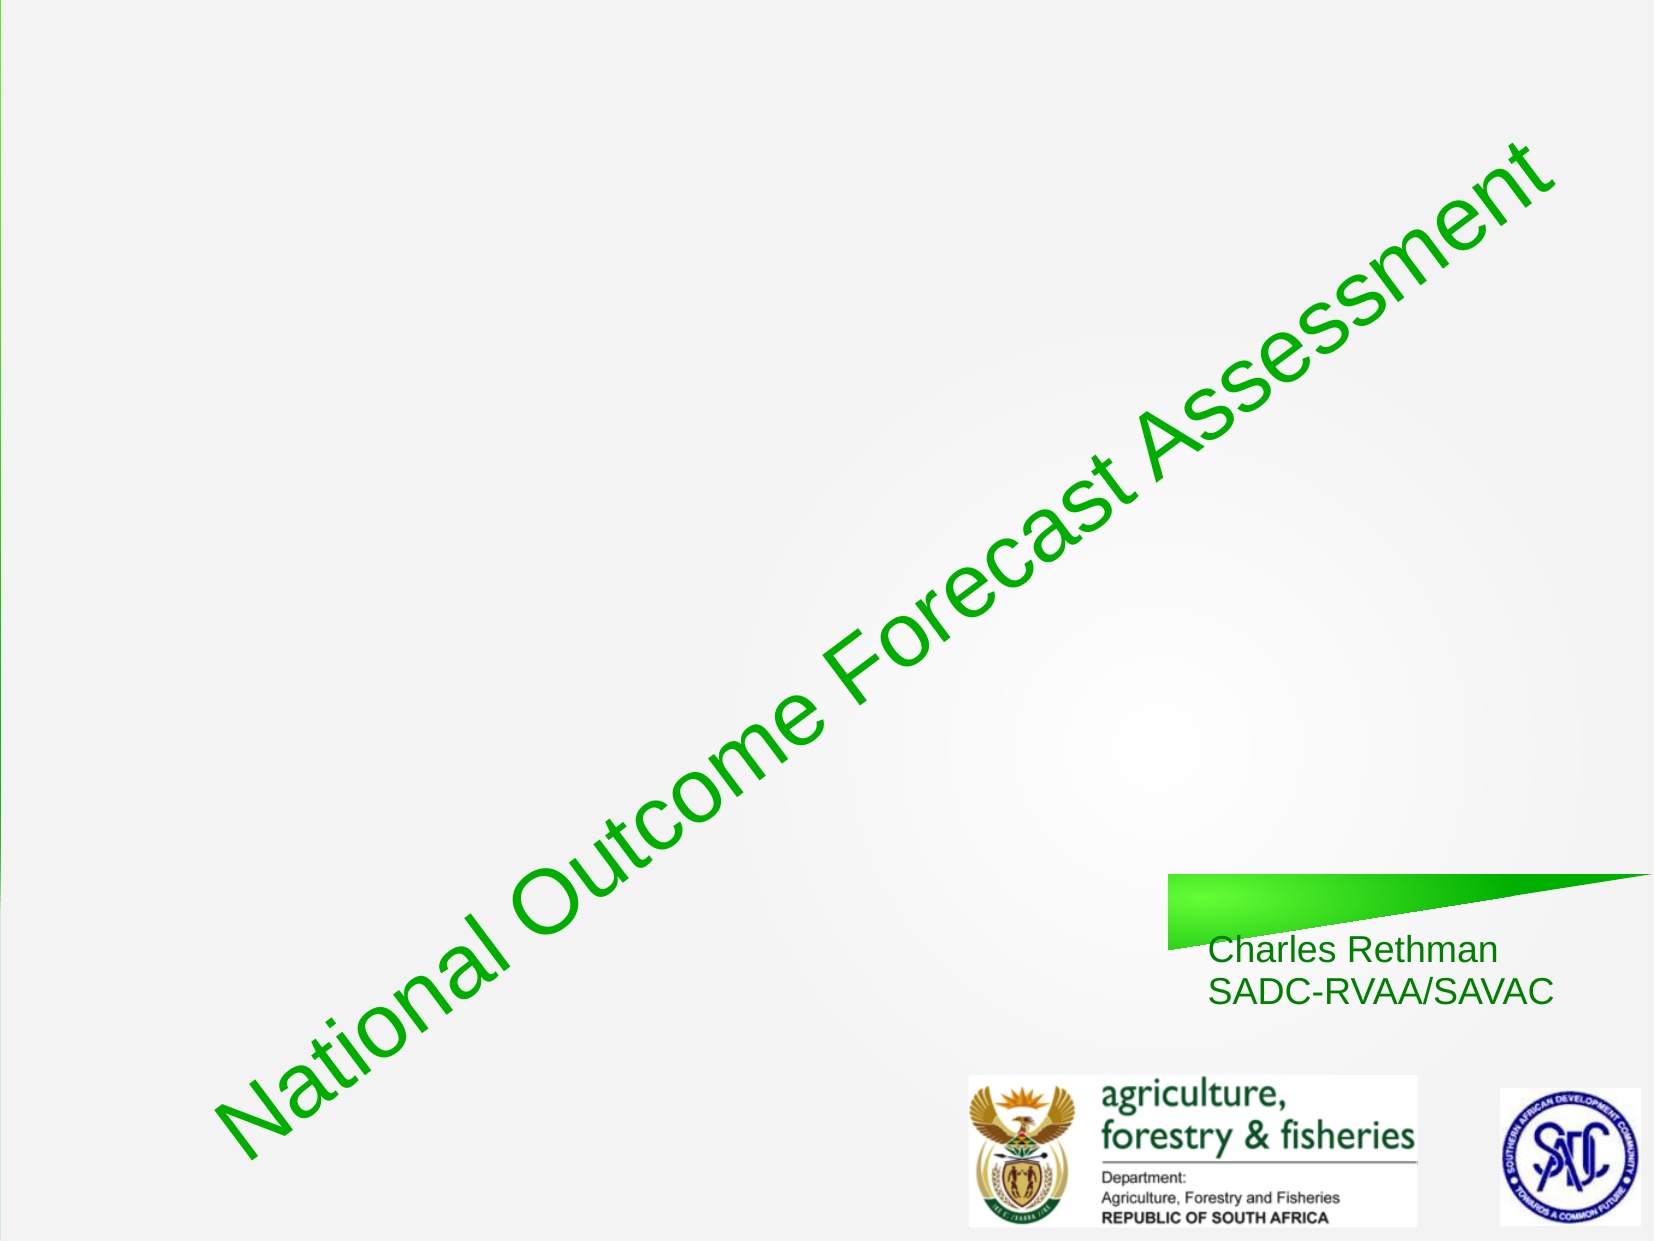

# National Outcome Forecast Assessment
Charles Rethman
SADC-RVAA/SAVAC